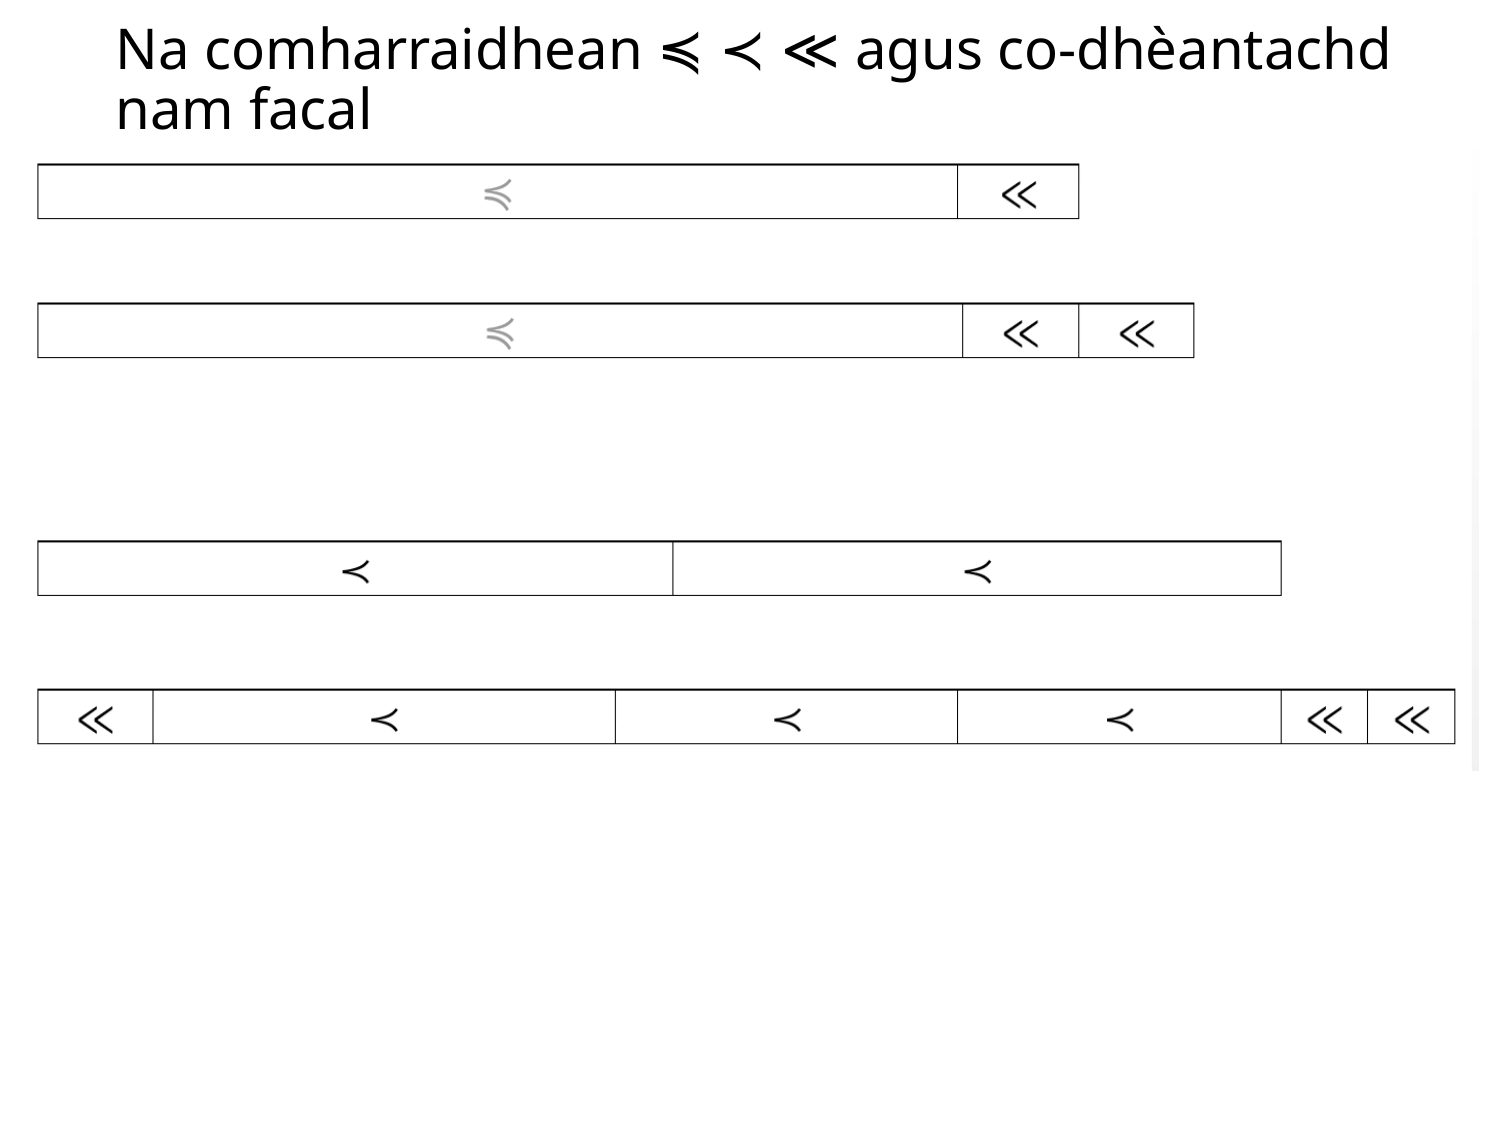

# Na comharraidhean ≼ ≺ ≪ agus co-dhèantachd nam facal